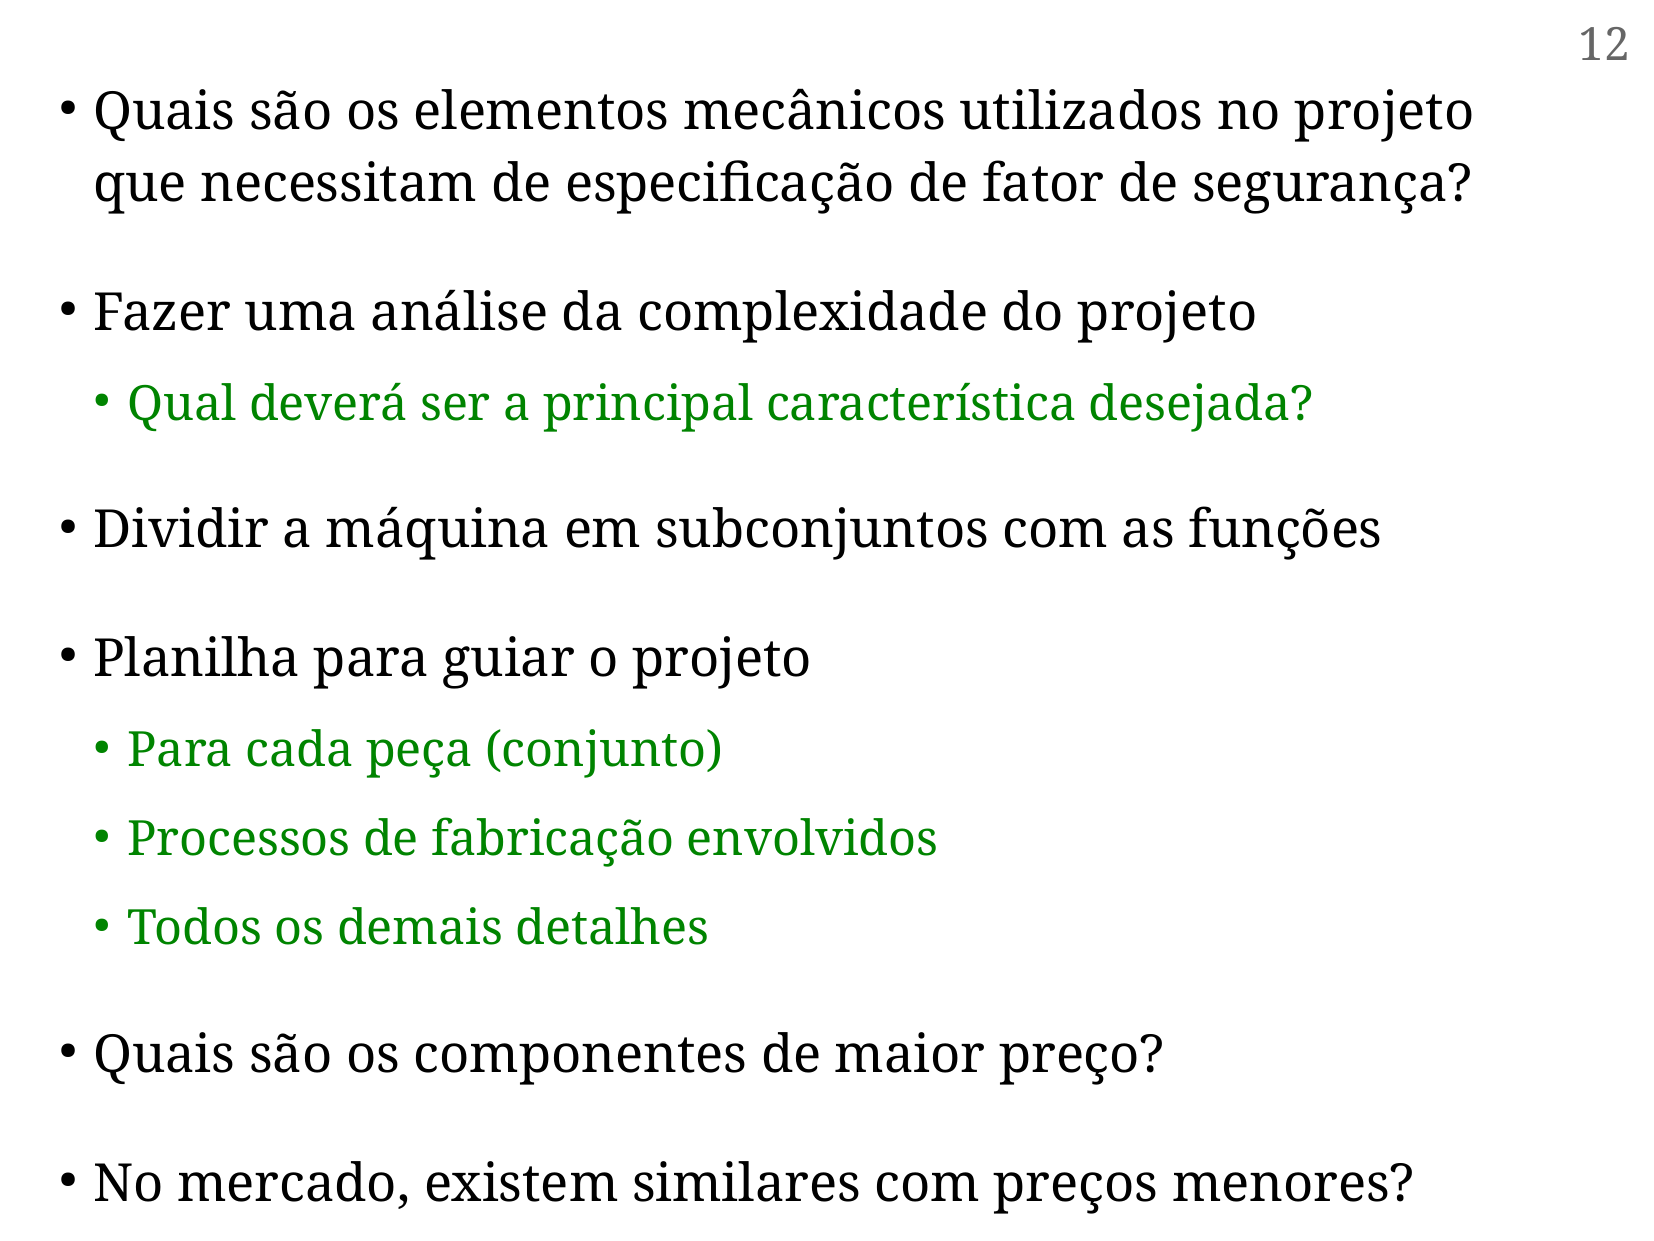

12
#
Quais são os elementos mecânicos utilizados no projeto que necessitam de especificação de fator de segurança?
Fazer uma análise da complexidade do projeto
Qual deverá ser a principal característica desejada?
Dividir a máquina em subconjuntos com as funções
Planilha para guiar o projeto
Para cada peça (conjunto)
Processos de fabricação envolvidos
Todos os demais detalhes
Quais são os componentes de maior preço?
No mercado, existem similares com preços menores?